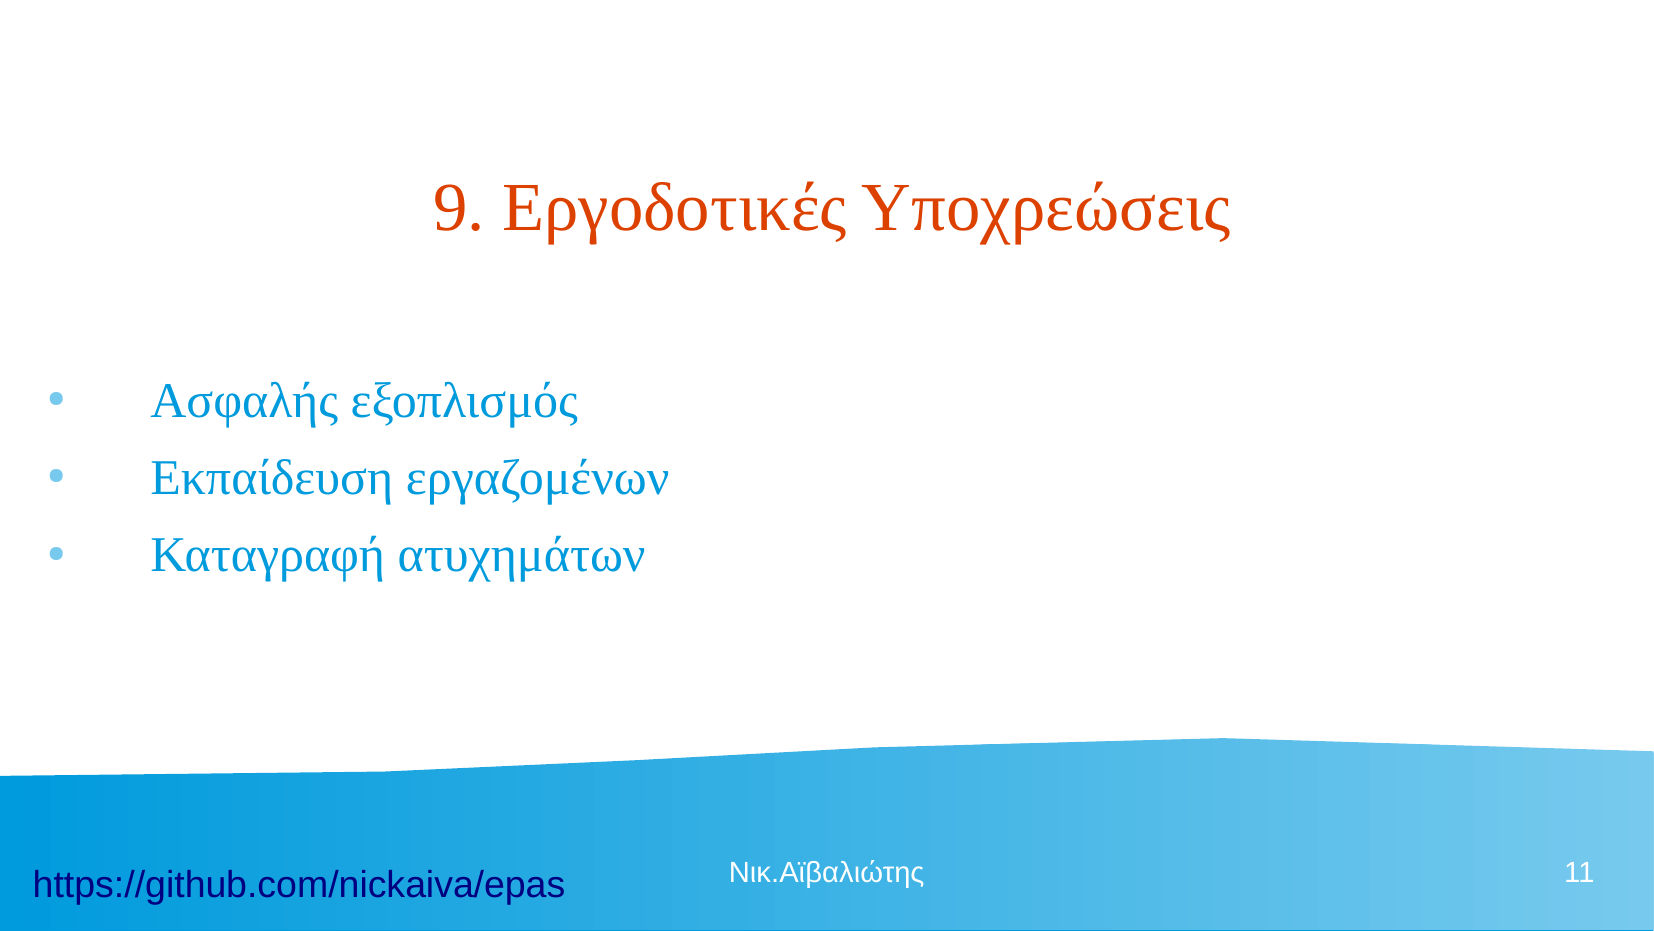

# 9. Εργοδοτικές Υποχρεώσεις
 Ασφαλής εξοπλισμός
 Εκπαίδευση εργαζομένων
 Καταγραφή ατυχημάτων
Νικ.Αϊβαλιώτης
11